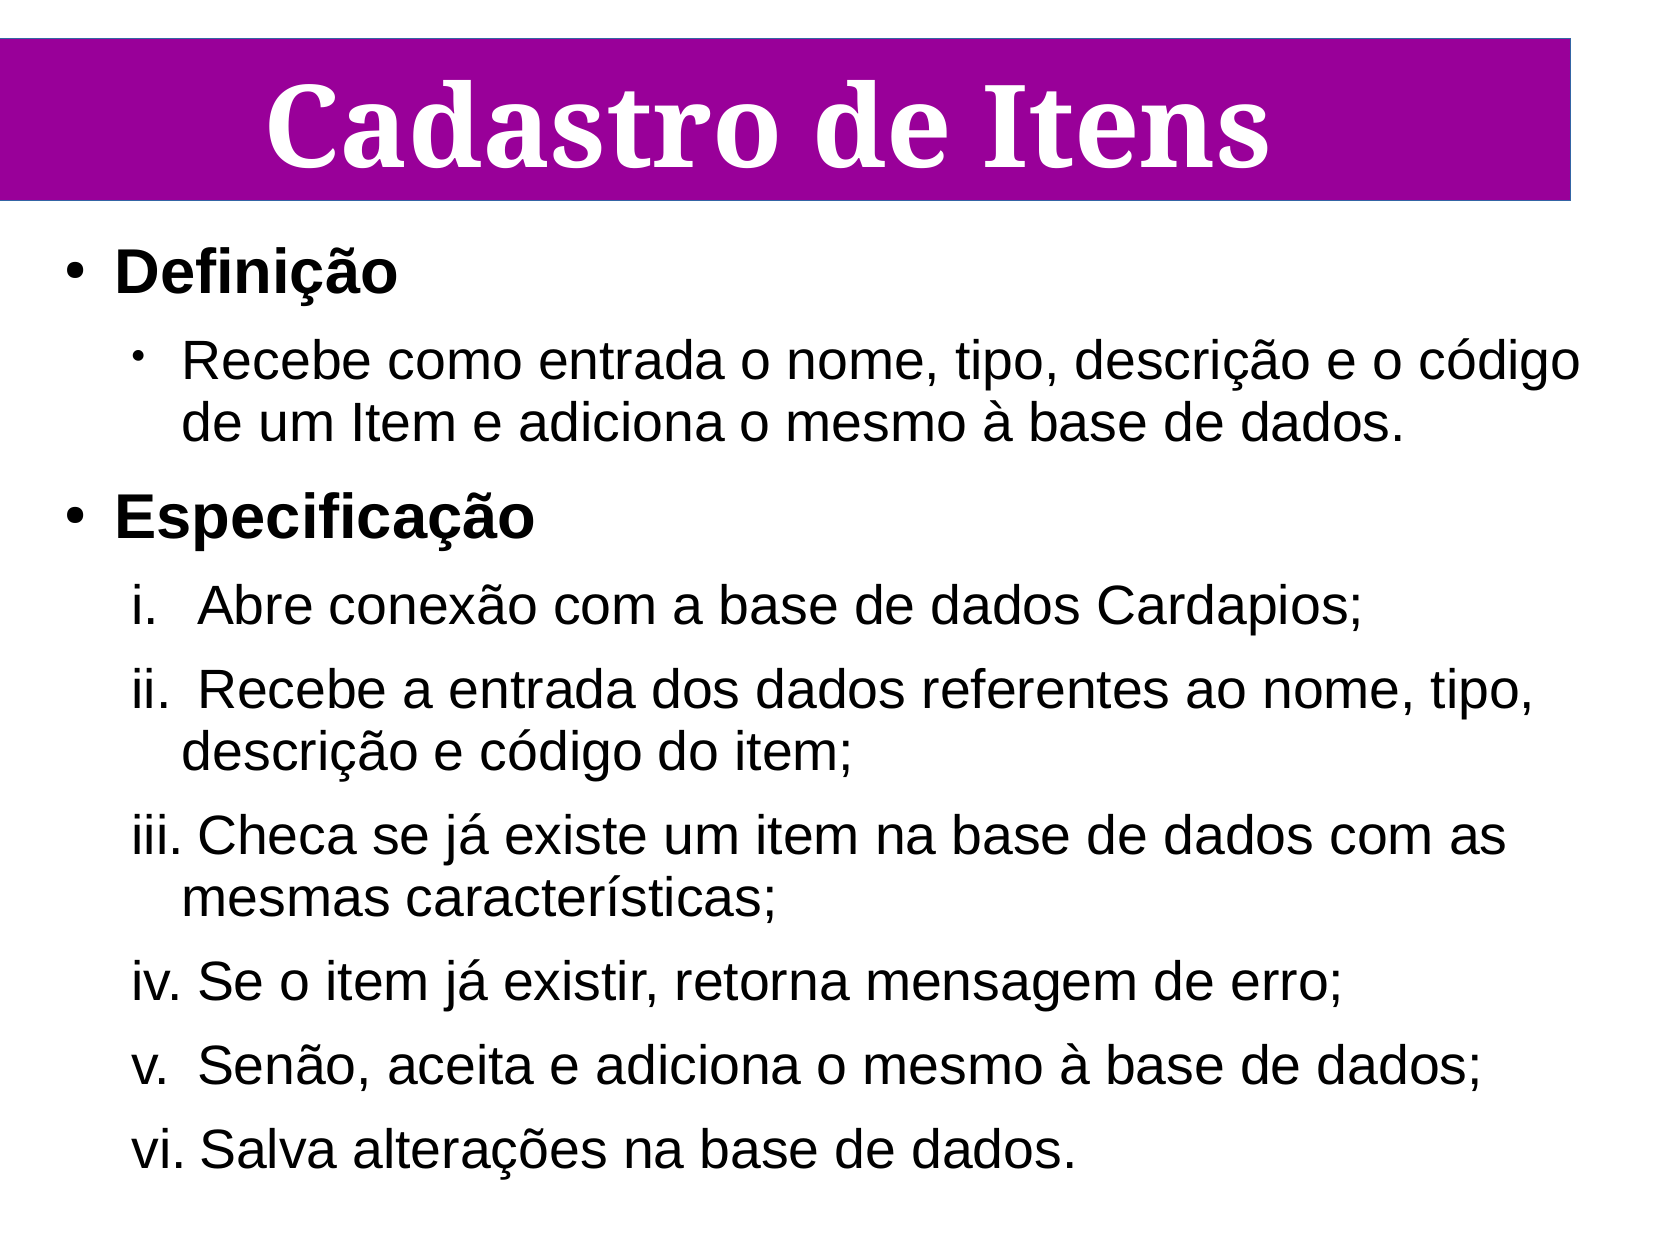

# Cadastro de Itens
Definição
Recebe como entrada o nome, tipo, descrição e o código de um Item e adiciona o mesmo à base de dados.
Especificação
 Abre conexão com a base de dados Cardapios;
 Recebe a entrada dos dados referentes ao nome, tipo, descrição e código do item;
 Checa se já existe um item na base de dados com as mesmas características;
 Se o item já existir, retorna mensagem de erro;
 Senão, aceita e adiciona o mesmo à base de dados;
 Salva alterações na base de dados.